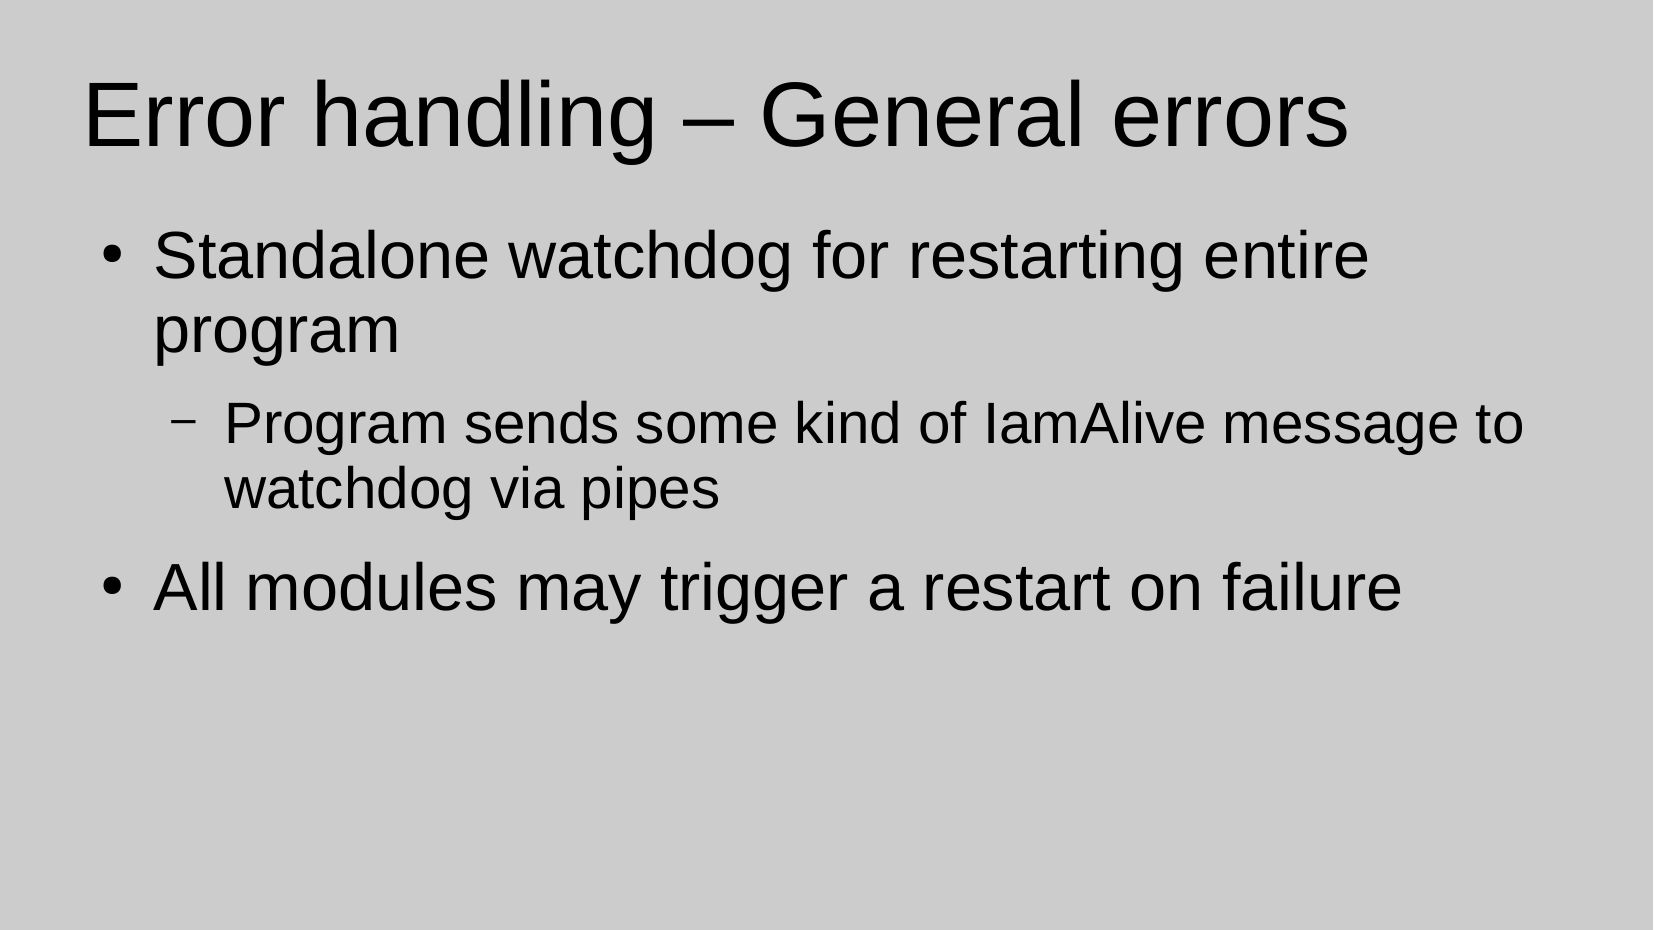

# Error handling – General errors
Standalone watchdog for restarting entire program
Program sends some kind of IamAlive message to watchdog via pipes
All modules may trigger a restart on failure